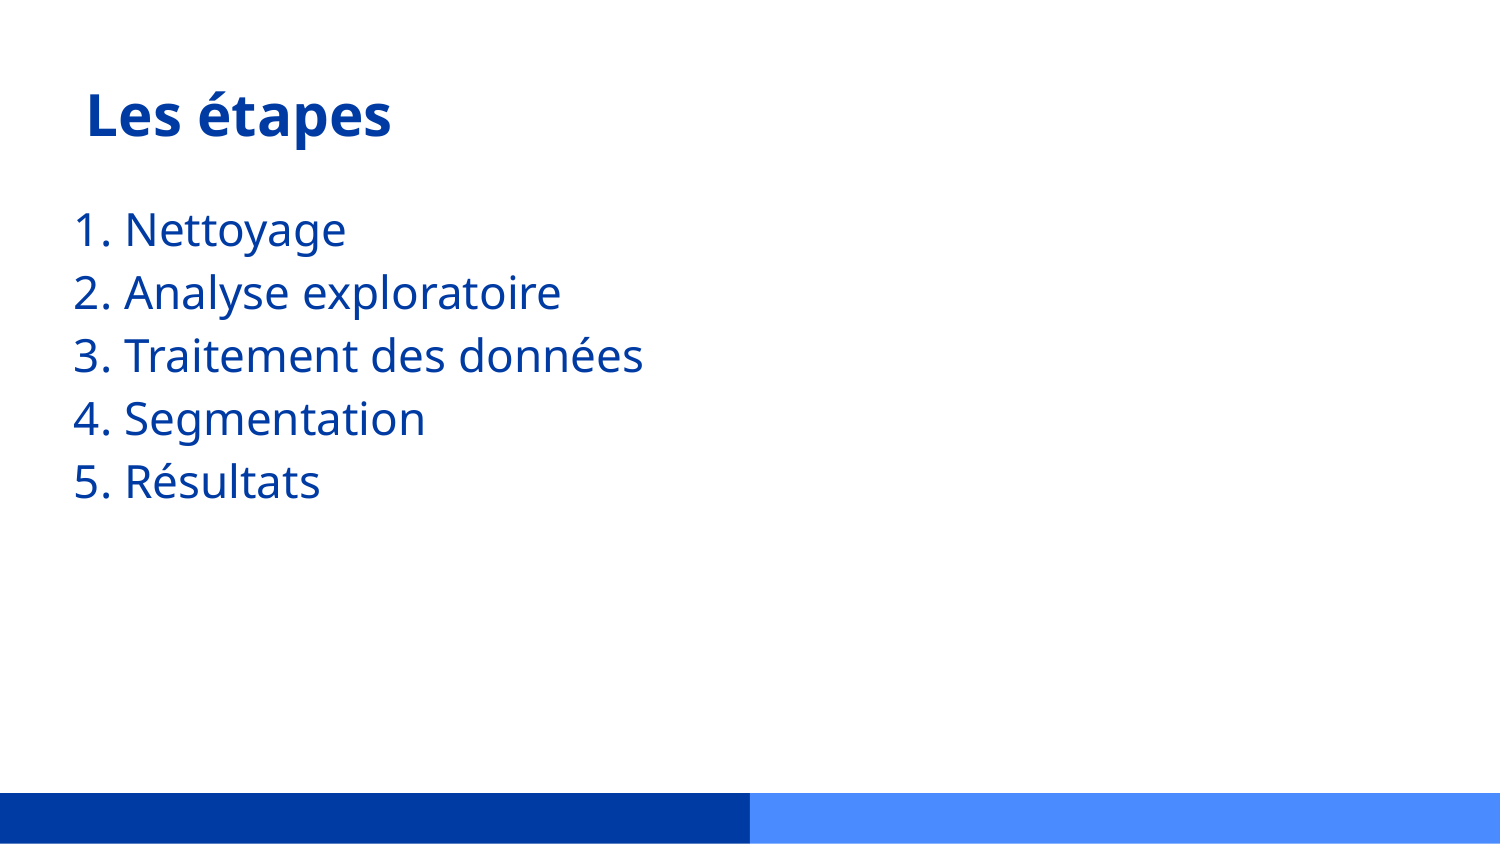

Les étapes
# 1. Nettoyage 2. Analyse exploratoire 3. Traitement des données 4. Segmentation 5. Résultats